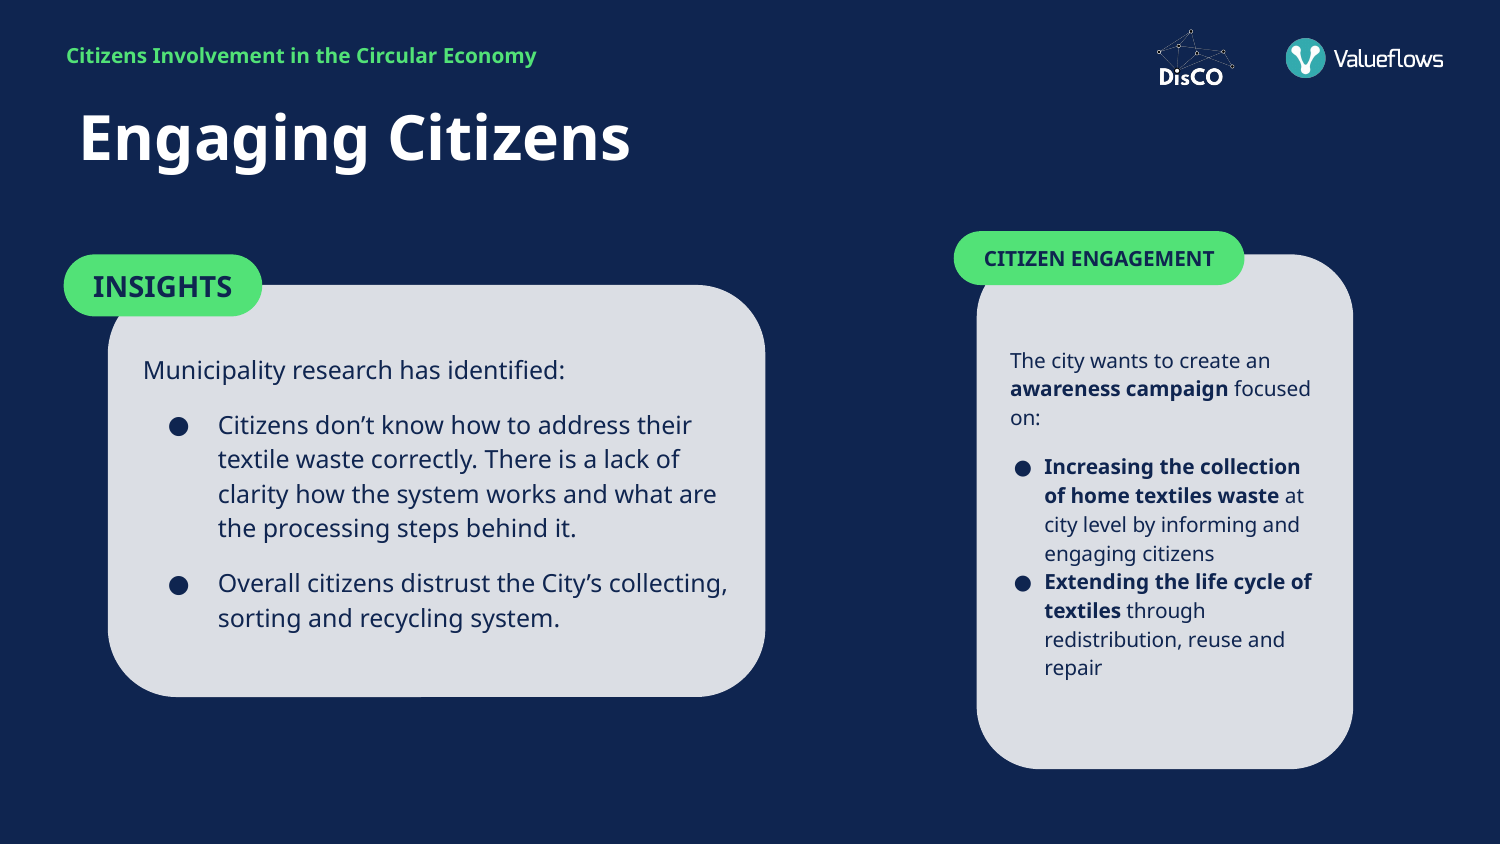

# Engaging Citizens
CITIZEN ENGAGEMENT
INSIGHTS
The city wants to create an awareness campaign focused on:
Increasing the collection of home textiles waste at city level by informing and engaging citizens
Extending the life cycle of textiles through redistribution, reuse and repair
Municipality research has identified:
Citizens don’t know how to address their textile waste correctly. There is a lack of clarity how the system works and what are the processing steps behind it.
Overall citizens distrust the City’s collecting, sorting and recycling system.